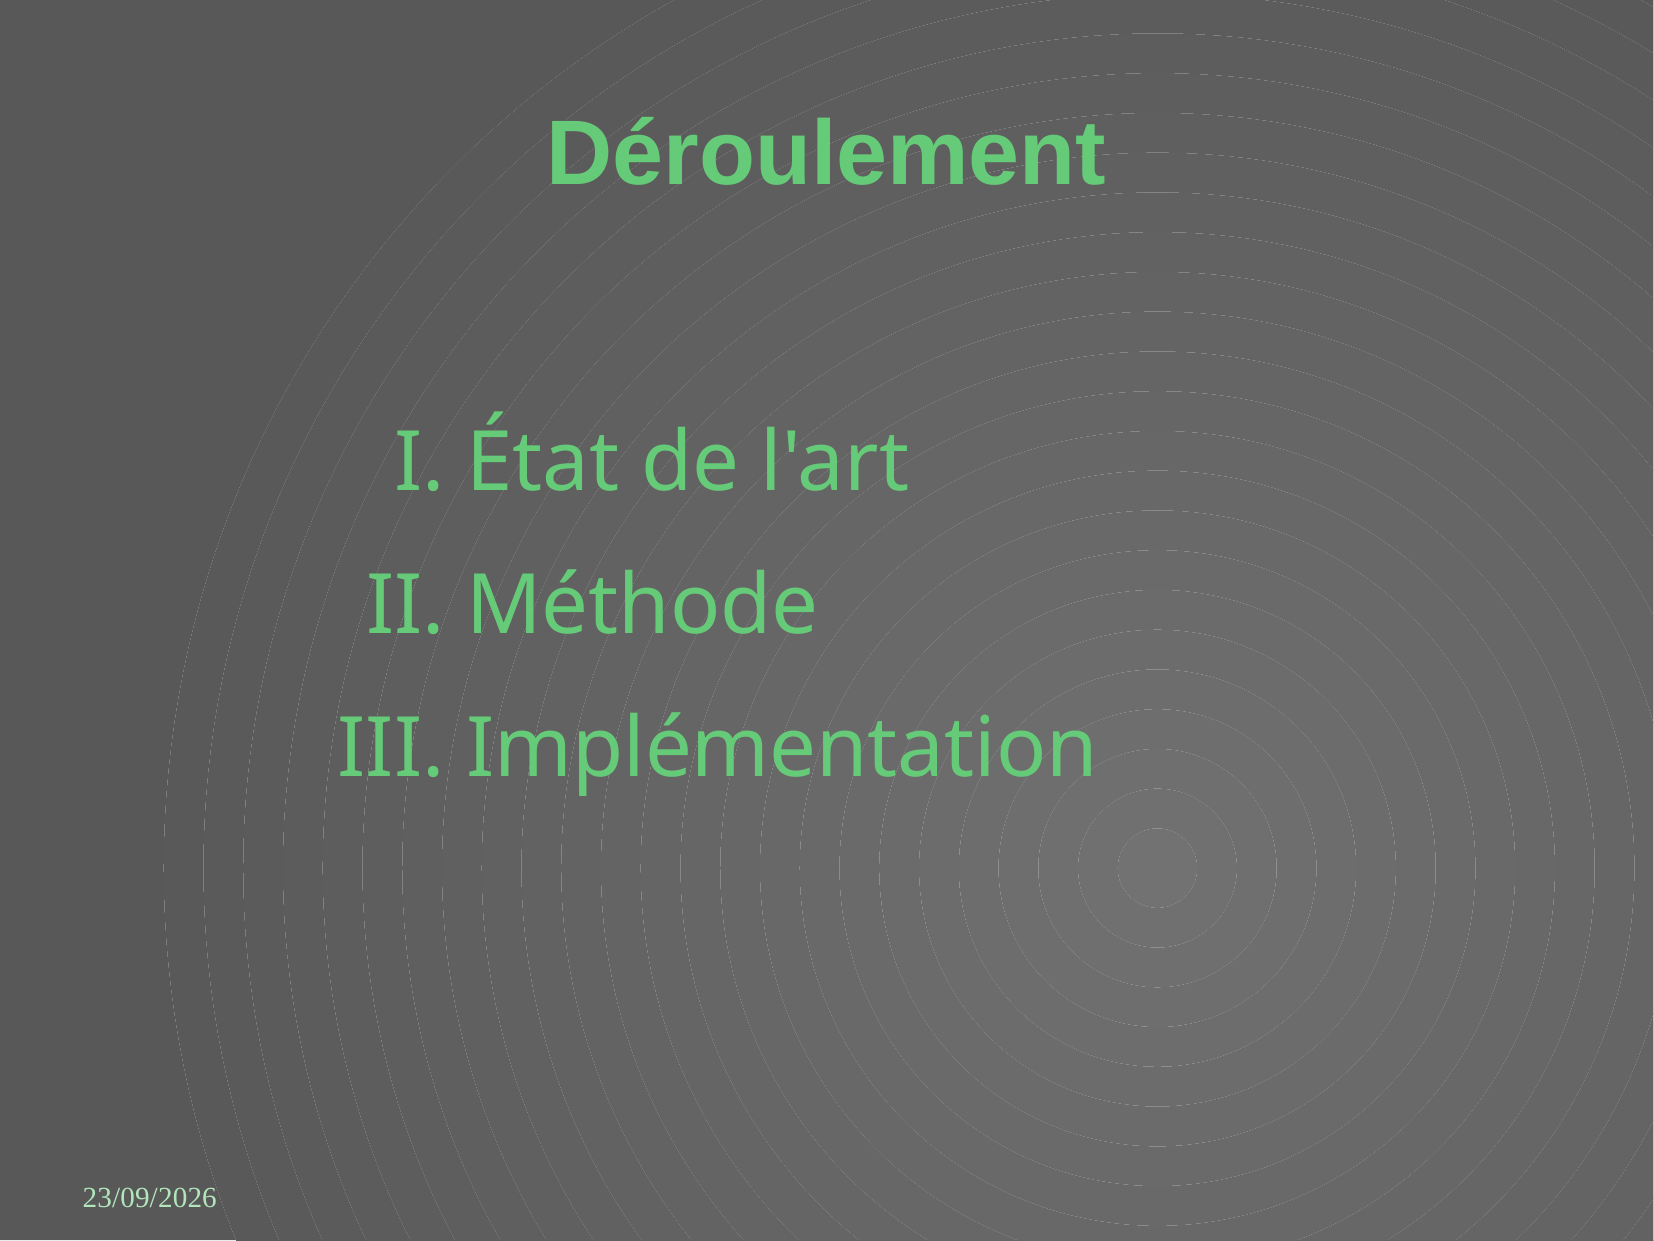

# Déroulement
État de l'art
Méthode
Implémentation